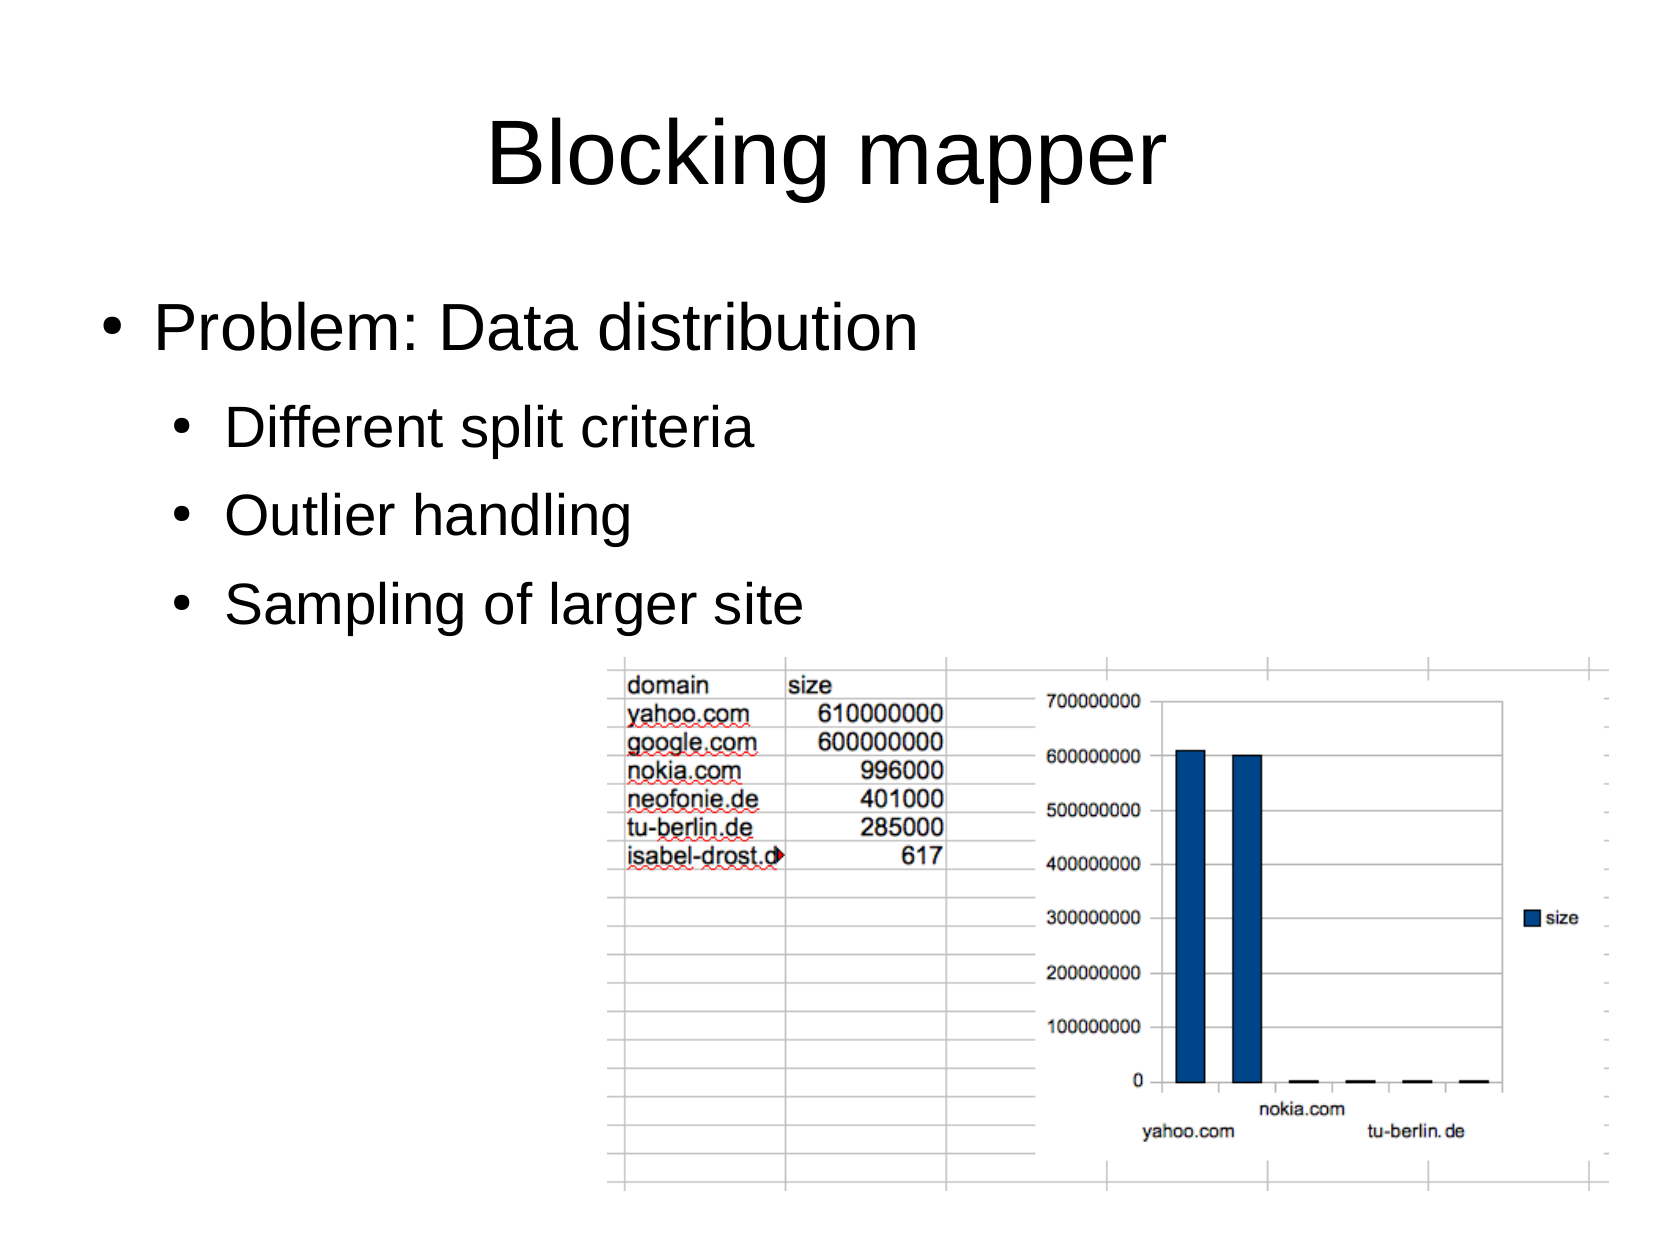

# Blocking mapper
Problem: Data distribution
Different split criteria
Outlier handling
Sampling of larger site